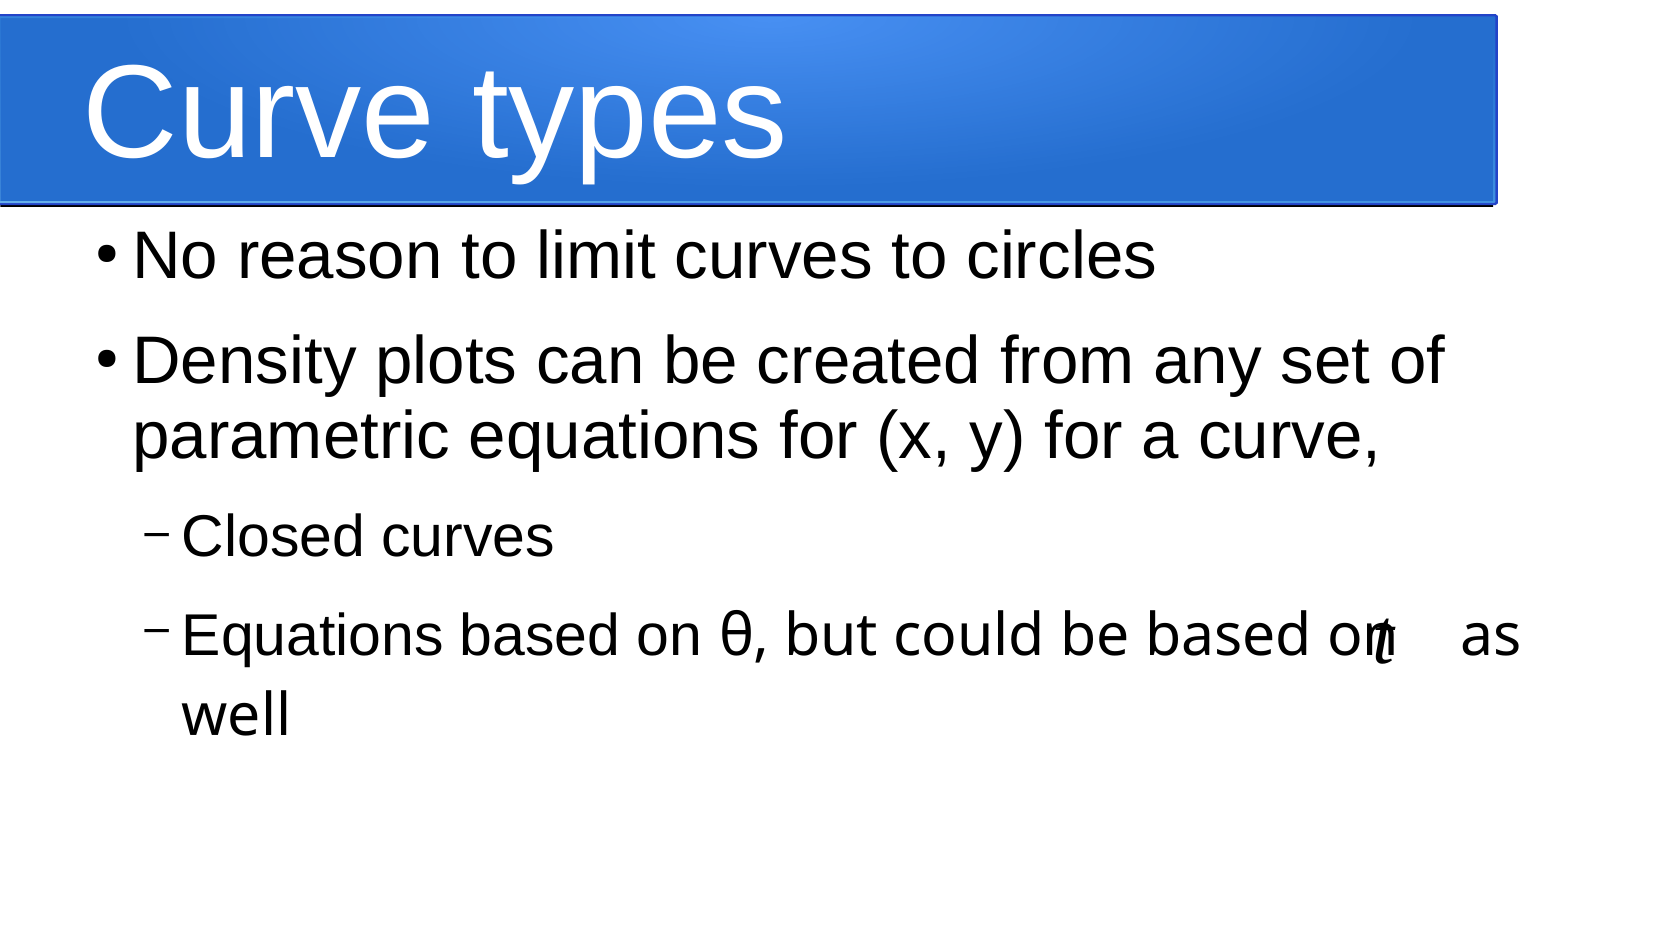

# Curve types
No reason to limit curves to circles
Density plots can be created from any set of parametric equations for (x, y) for a curve,
Closed curves
Equations based on θ, but could be based on as well